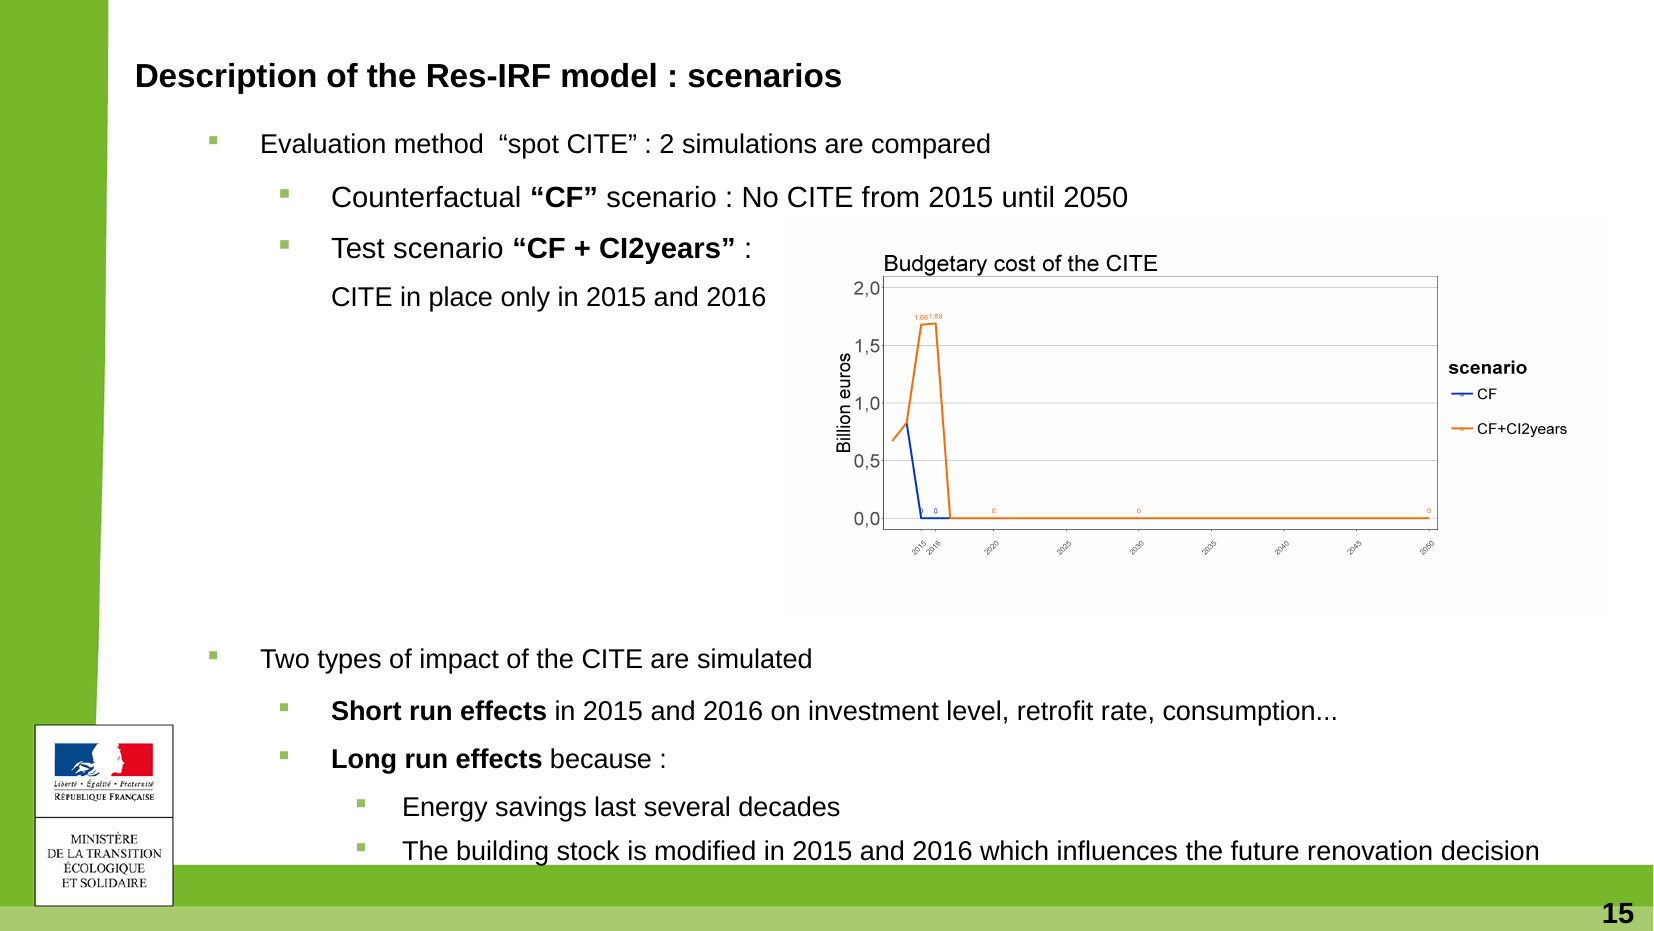

# Description of the Res-IRF model : scenarios
Evaluation method “spot CITE” : 2 simulations are compared
Counterfactual “CF” scenario : No CITE from 2015 until 2050
Test scenario “CF + CI2years” :
CITE in place only in 2015 and 2016
Two types of impact of the CITE are simulated
Short run effects in 2015 and 2016 on investment level, retrofit rate, consumption...
Long run effects because :
Energy savings last several decades
The building stock is modified in 2015 and 2016 which influences the future renovation decision